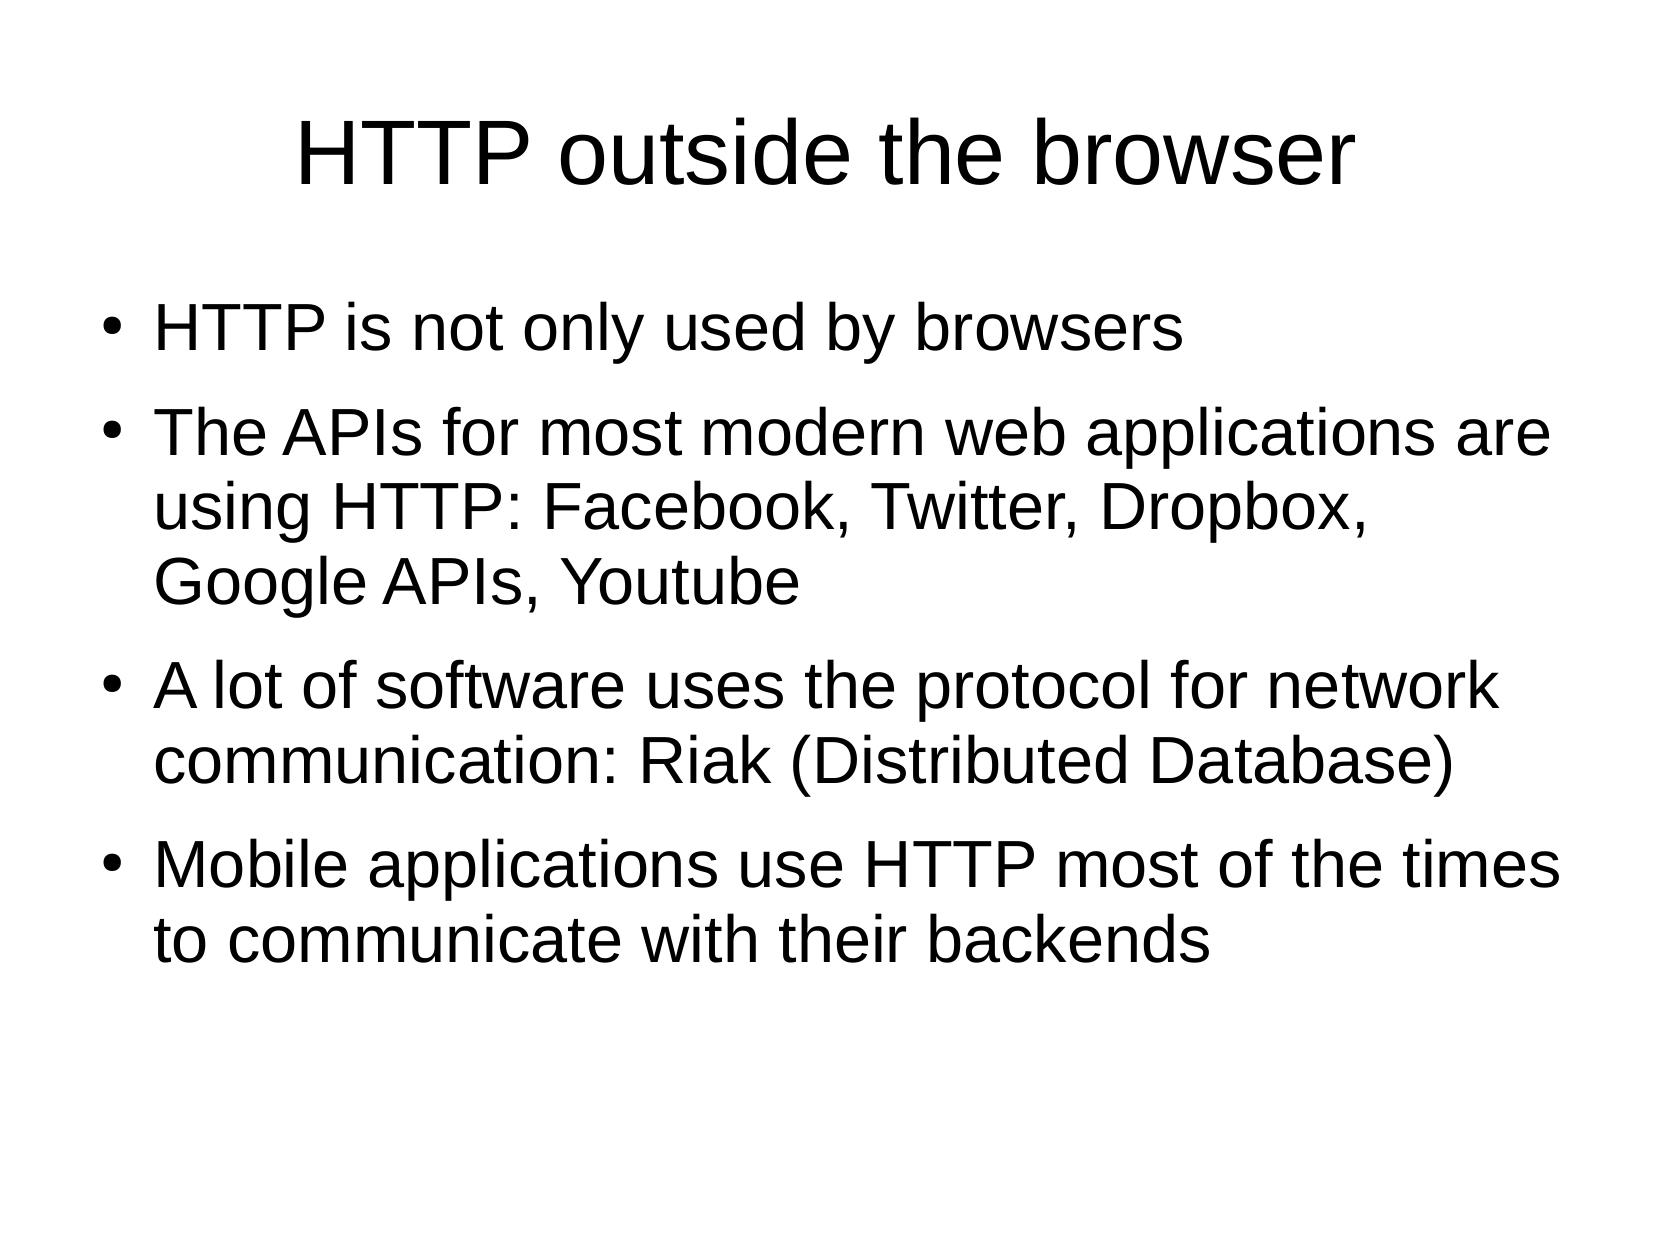

# HTTP outside the browser
HTTP is not only used by browsers
The APIs for most modern web applications are using HTTP: Facebook, Twitter, Dropbox, Google APIs, Youtube
A lot of software uses the protocol for network communication: Riak (Distributed Database)
Mobile applications use HTTP most of the times to communicate with their backends